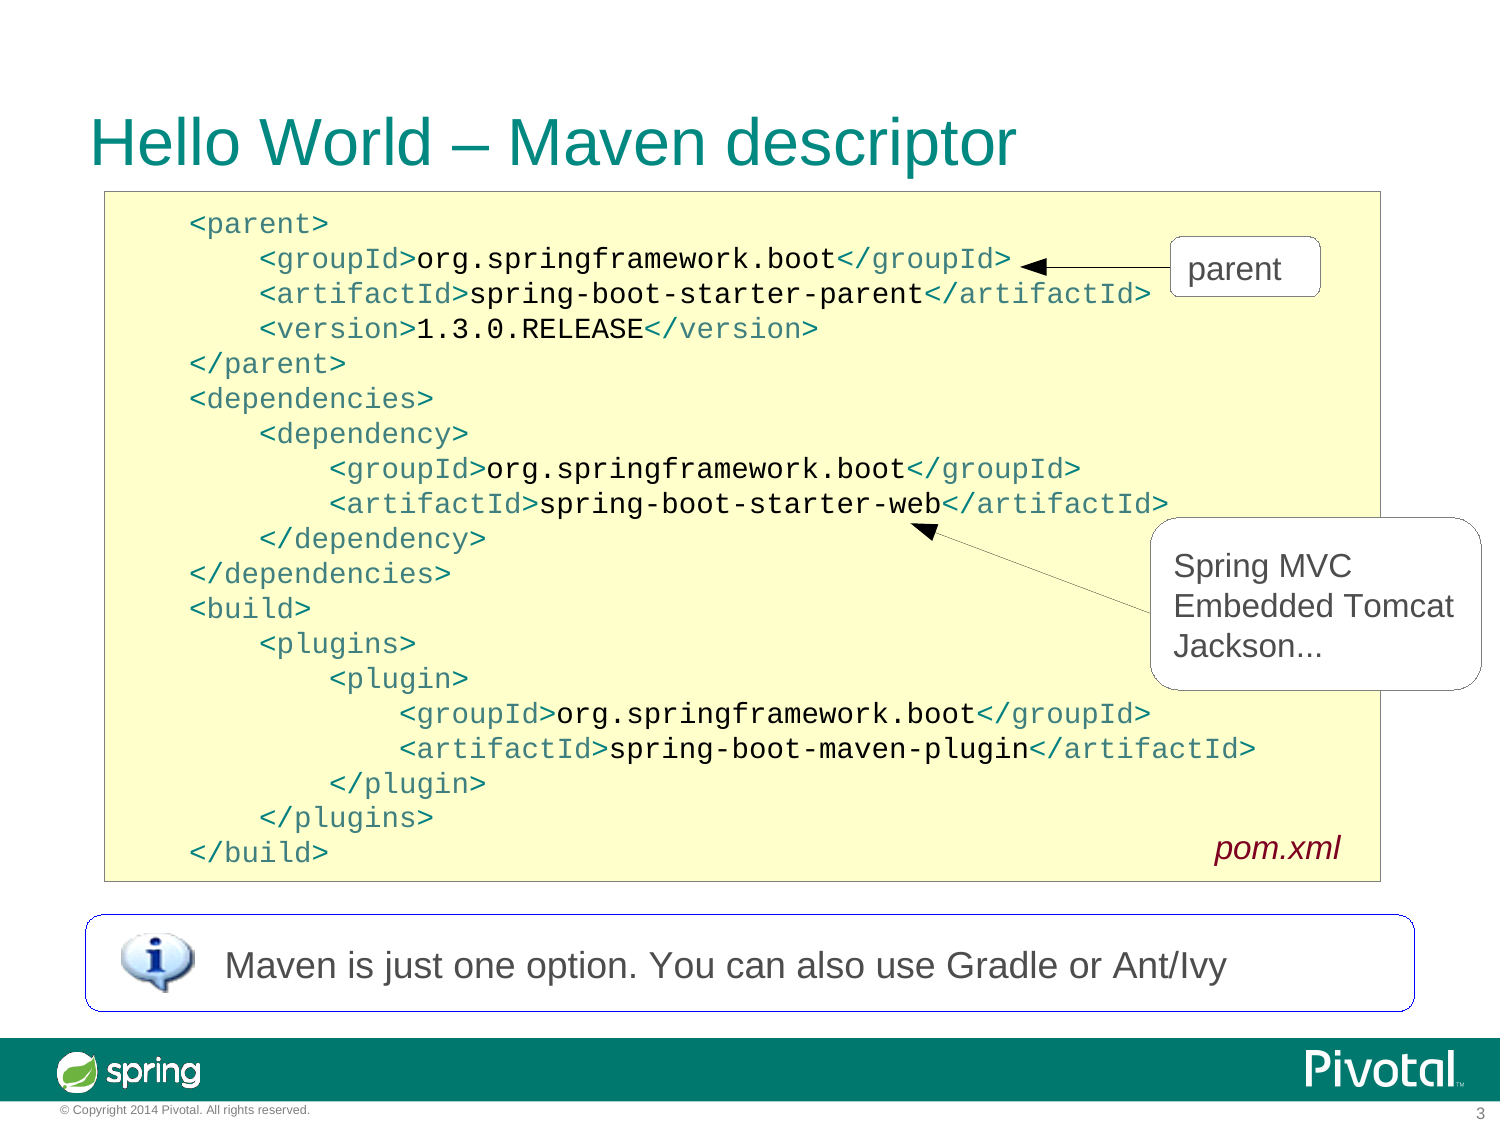

# Hello World – Maven descriptor
 <parent>
 <groupId>org.springframework.boot</groupId>
 <artifactId>spring-boot-starter-parent</artifactId>
 <version>1.3.0.RELEASE</version>
 </parent>
 <dependencies>
 <dependency>
 <groupId>org.springframework.boot</groupId>
 <artifactId>spring-boot-starter-web</artifactId>
 </dependency>
 </dependencies>
 <build>
 <plugins>
 <plugin>
 <groupId>org.springframework.boot</groupId>
 <artifactId>spring-boot-maven-plugin</artifactId>
 </plugin>
 </plugins>
 </build>
parent
Spring MVC
Embedded Tomcat
Jackson...
pom.xml
Maven is just one option. You can also use Gradle or Ant/Ivy